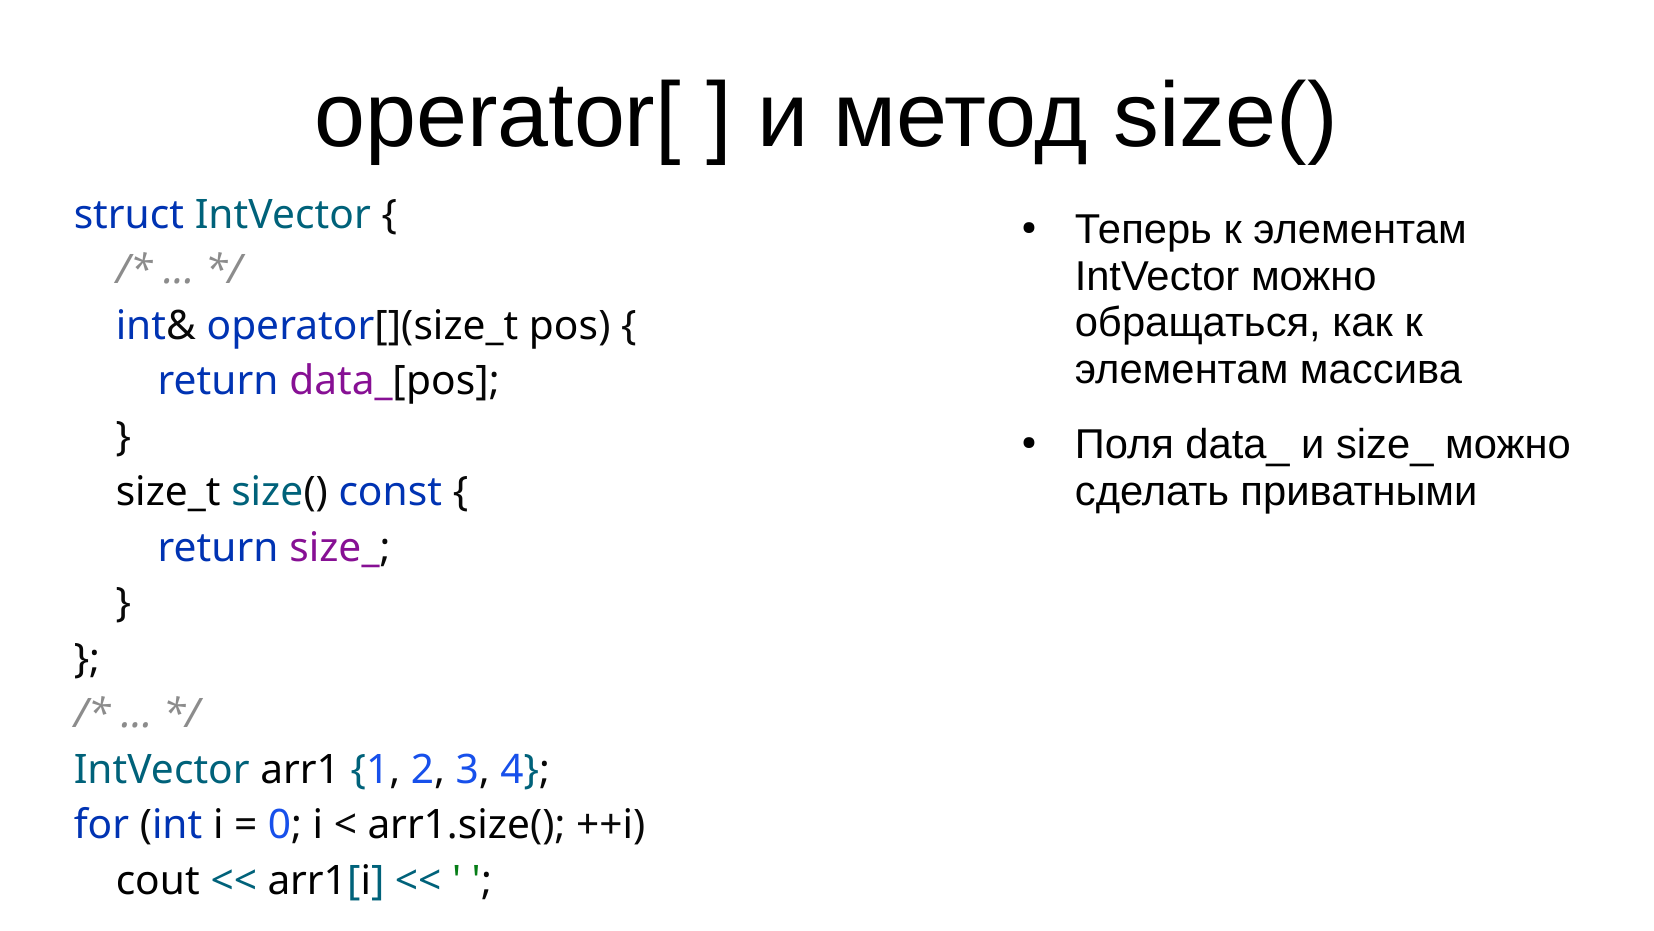

# operator[ ] и метод size()
struct IntVector {
 /* ... */
 int& operator[](size_t pos) {
 return data_[pos];
 }
 size_t size() const {
 return size_;
 }
};
/* ... */
IntVector arr1 {1, 2, 3, 4};
for (int i = 0; i < arr1.size(); ++i)
 cout << arr1[i] << ' ';
Теперь к элементам IntVector можно обращаться, как к элементам массива
Поля data_ и size_ можно сделать приватными